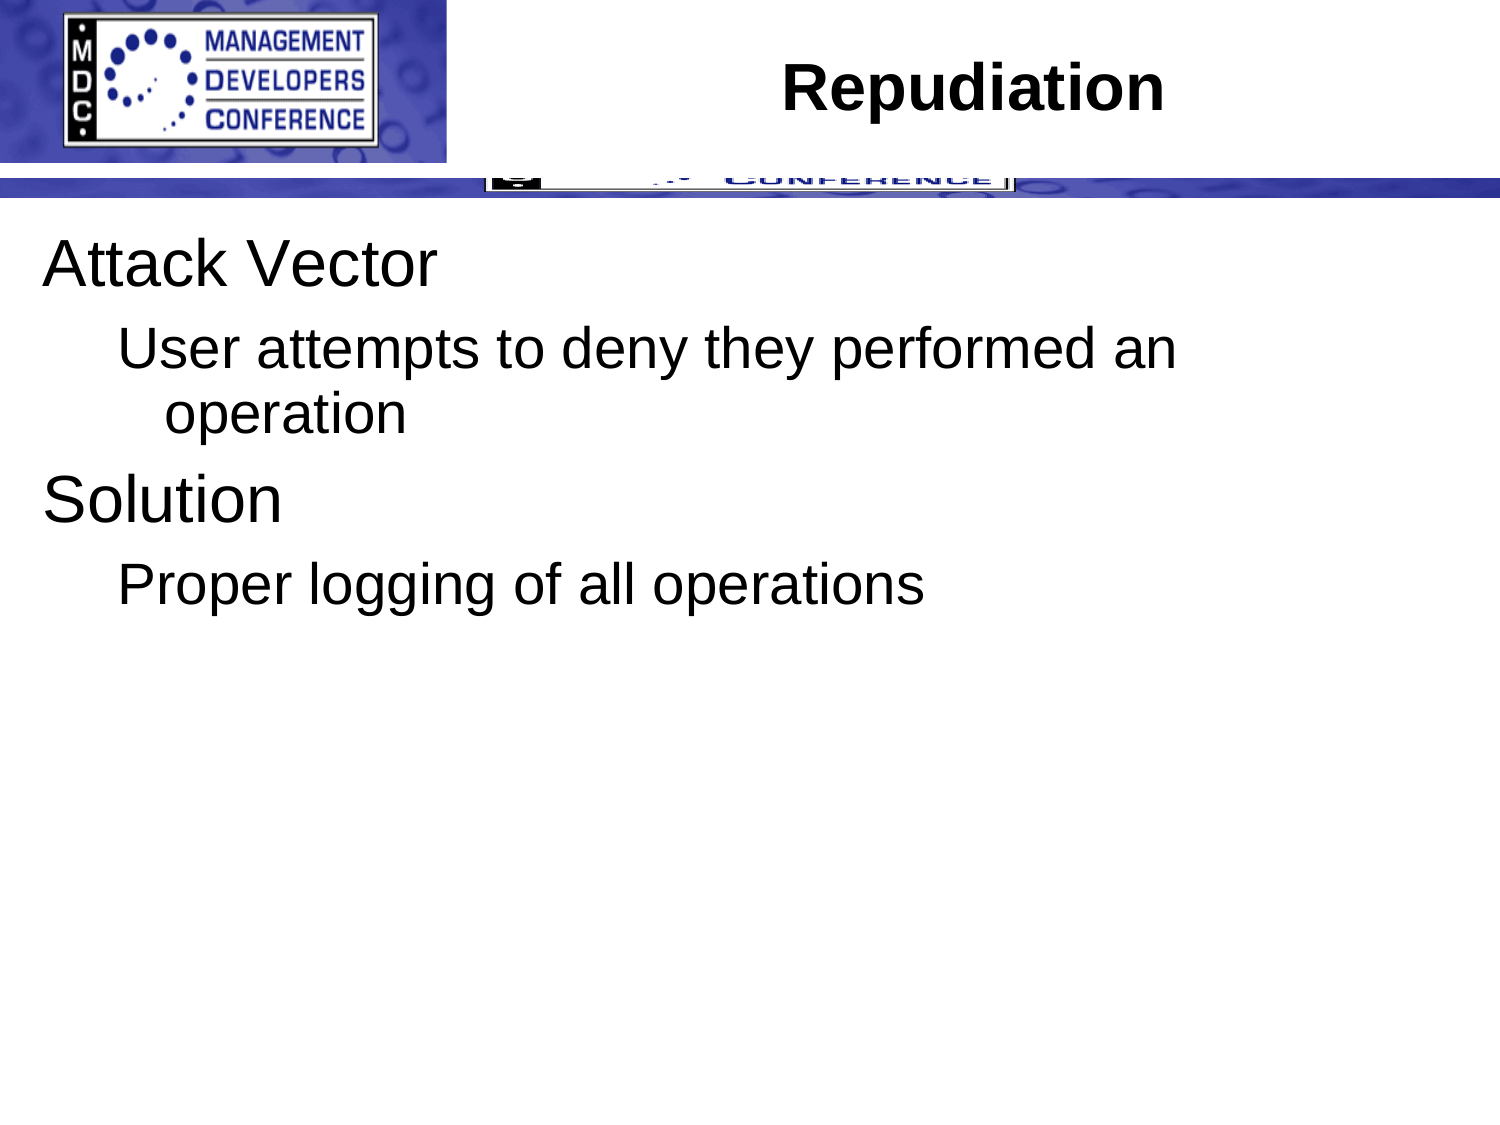

# Repudiation
Attack Vector
User attempts to deny they performed an operation
Solution
Proper logging of all operations